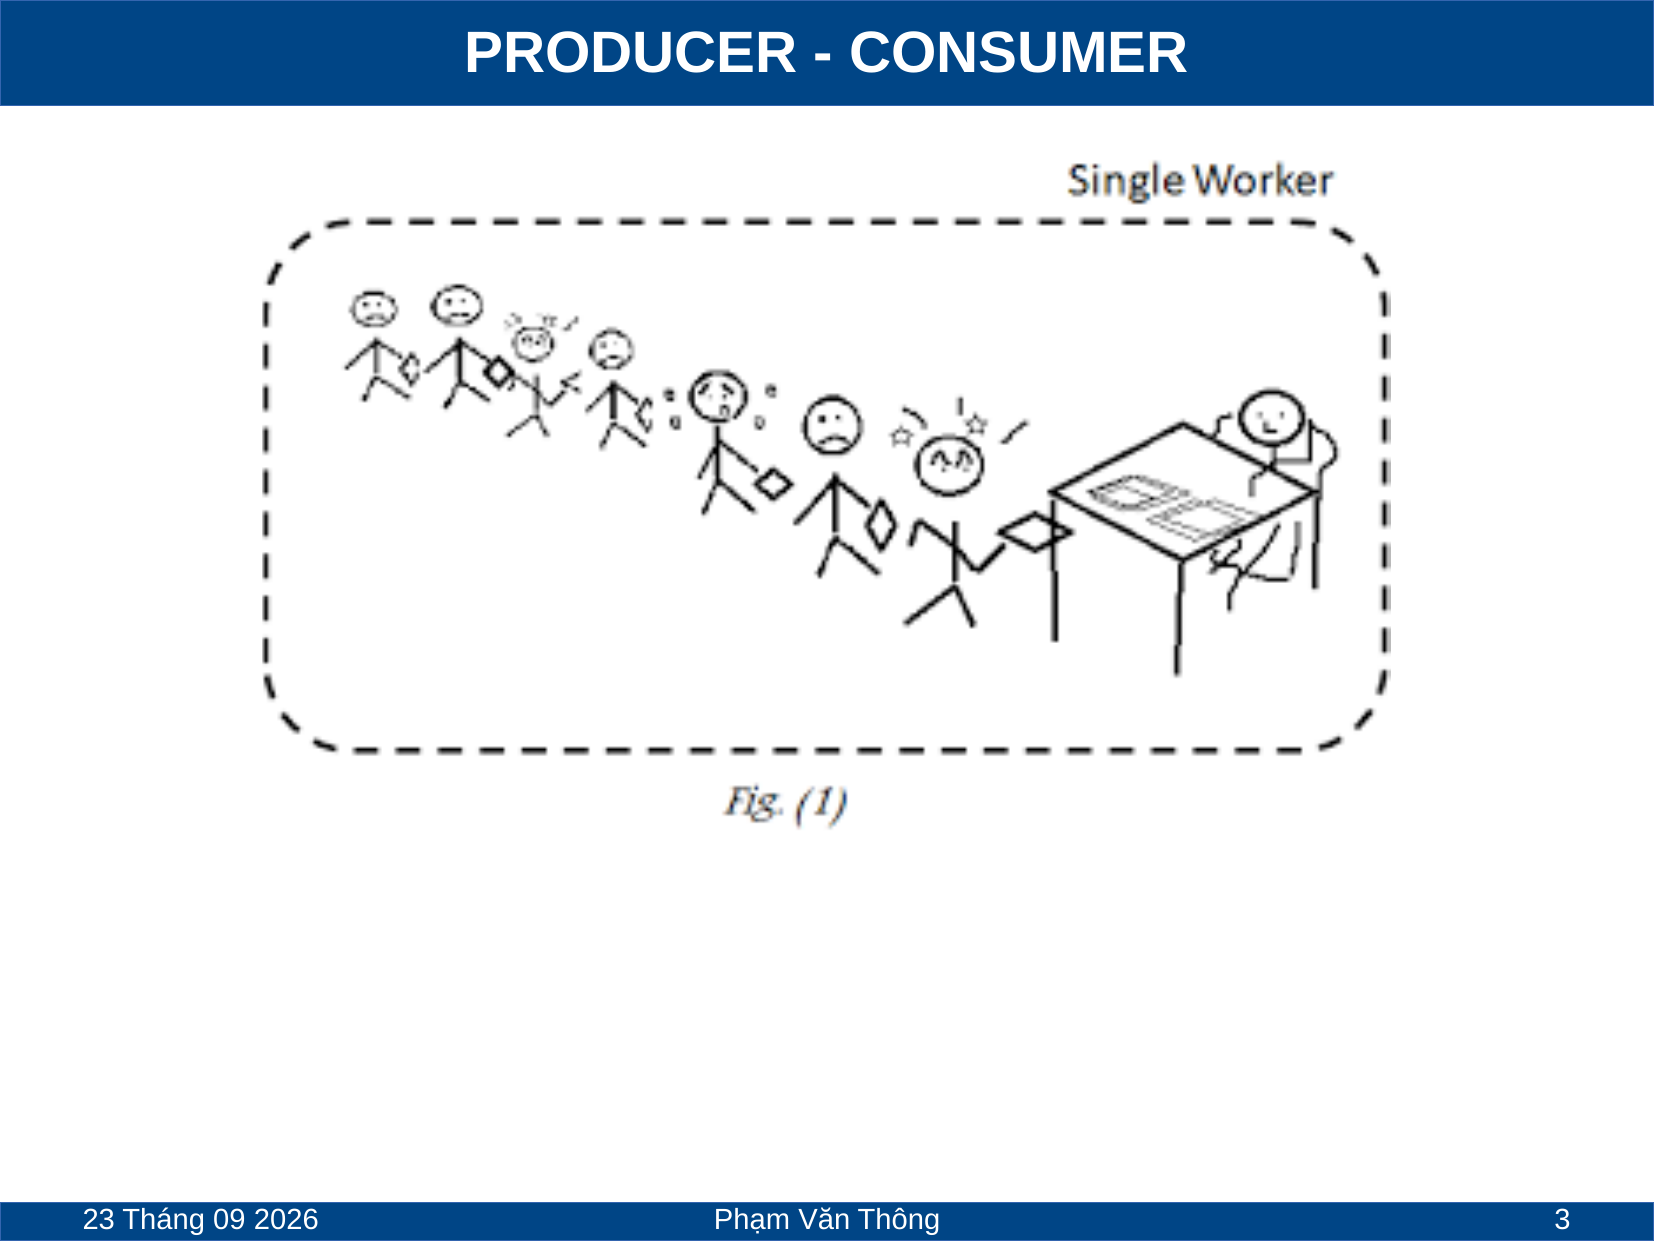

# PRODUCER - CONSUMER
Phạm Văn Thông
3